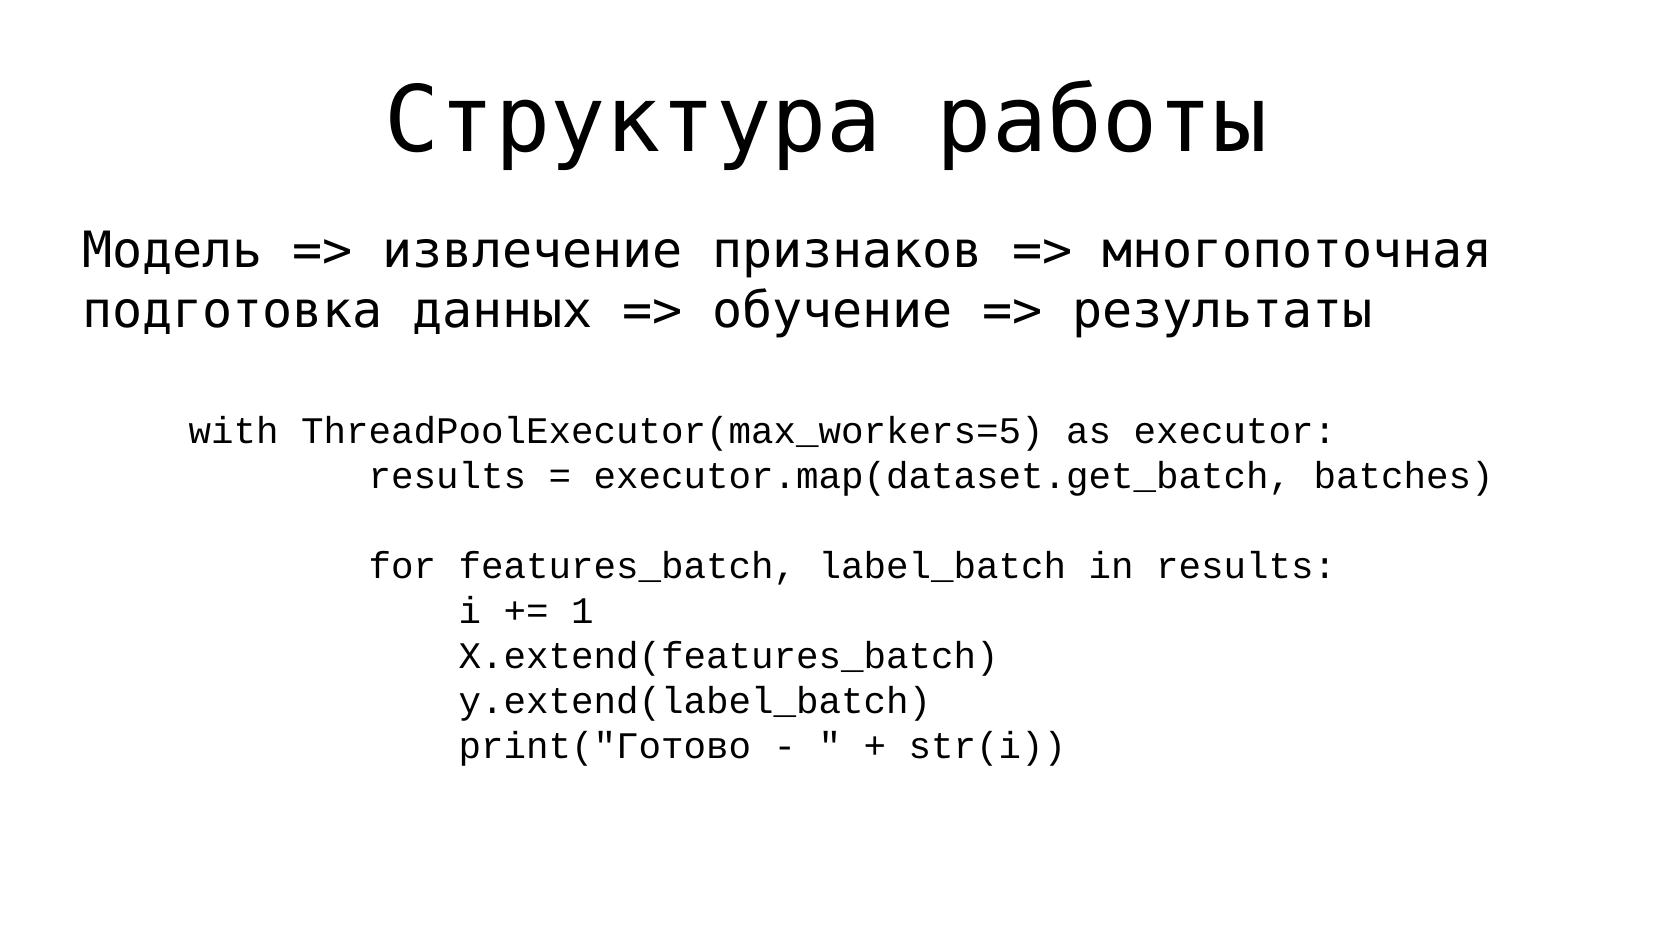

# Структура работы
Модель => извлечение признаков => многопоточная подготовка данных => обучение => результаты
with ThreadPoolExecutor(max_workers=5) as executor:
 results = executor.map(dataset.get_batch, batches)
 for features_batch, label_batch in results:
 i += 1
 X.extend(features_batch)
 y.extend(label_batch)
 print("Готово - " + str(i))